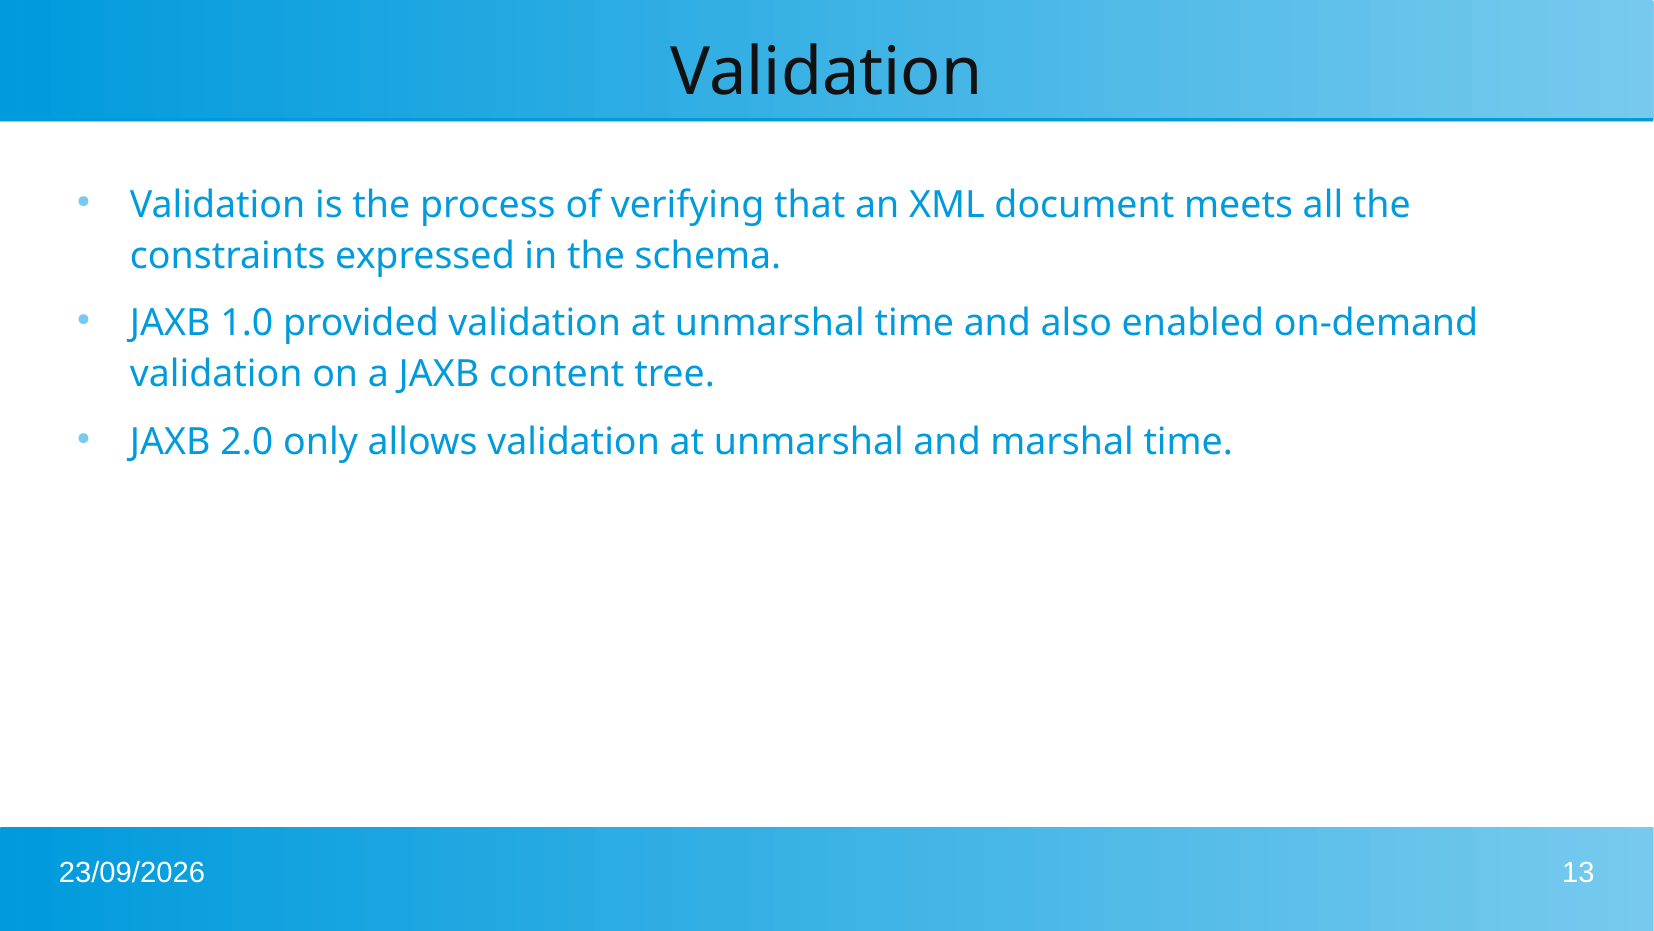

# Validation
Validation is the process of verifying that an XML document meets all the constraints expressed in the schema.
JAXB 1.0 provided validation at unmarshal time and also enabled on-demand validation on a JAXB content tree.
JAXB 2.0 only allows validation at unmarshal and marshal time.
13